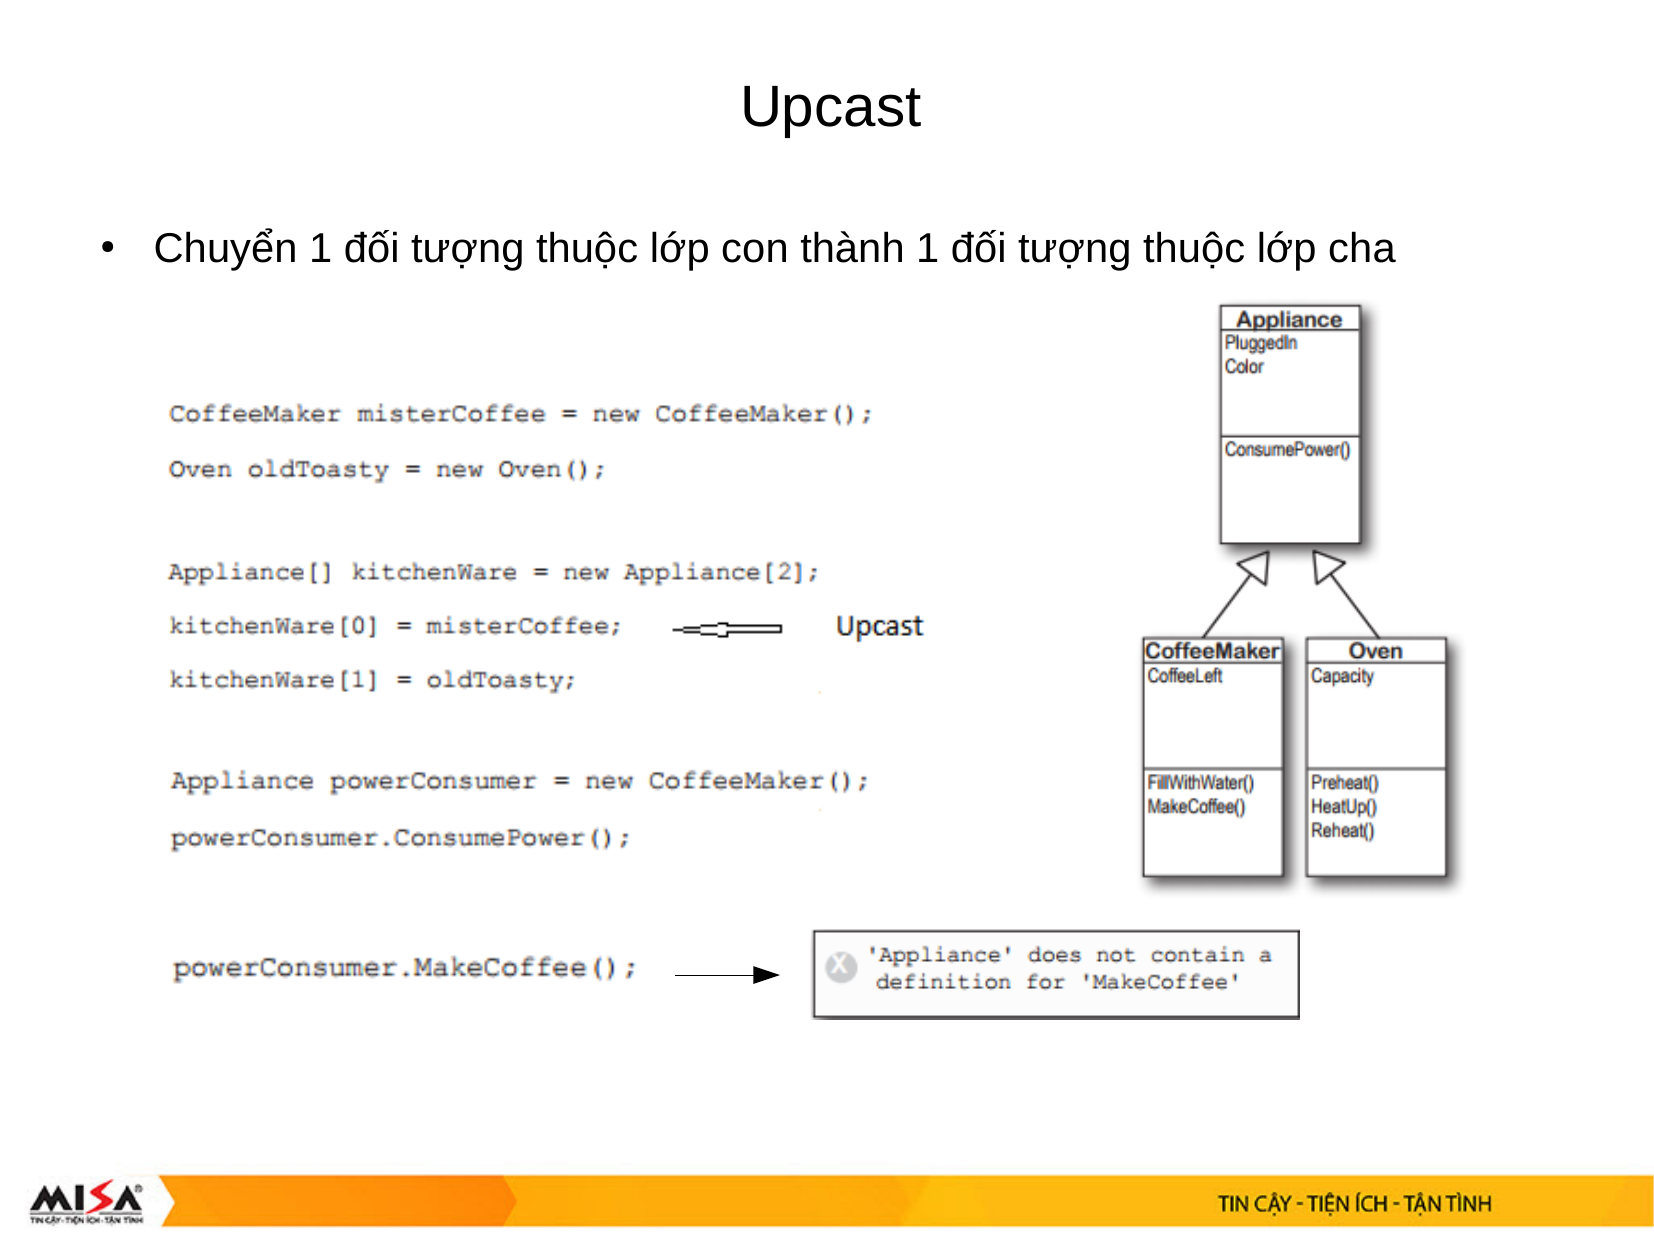

# Upcast
Chuyển 1 đối tượng thuộc lớp con thành 1 đối tượng thuộc lớp cha